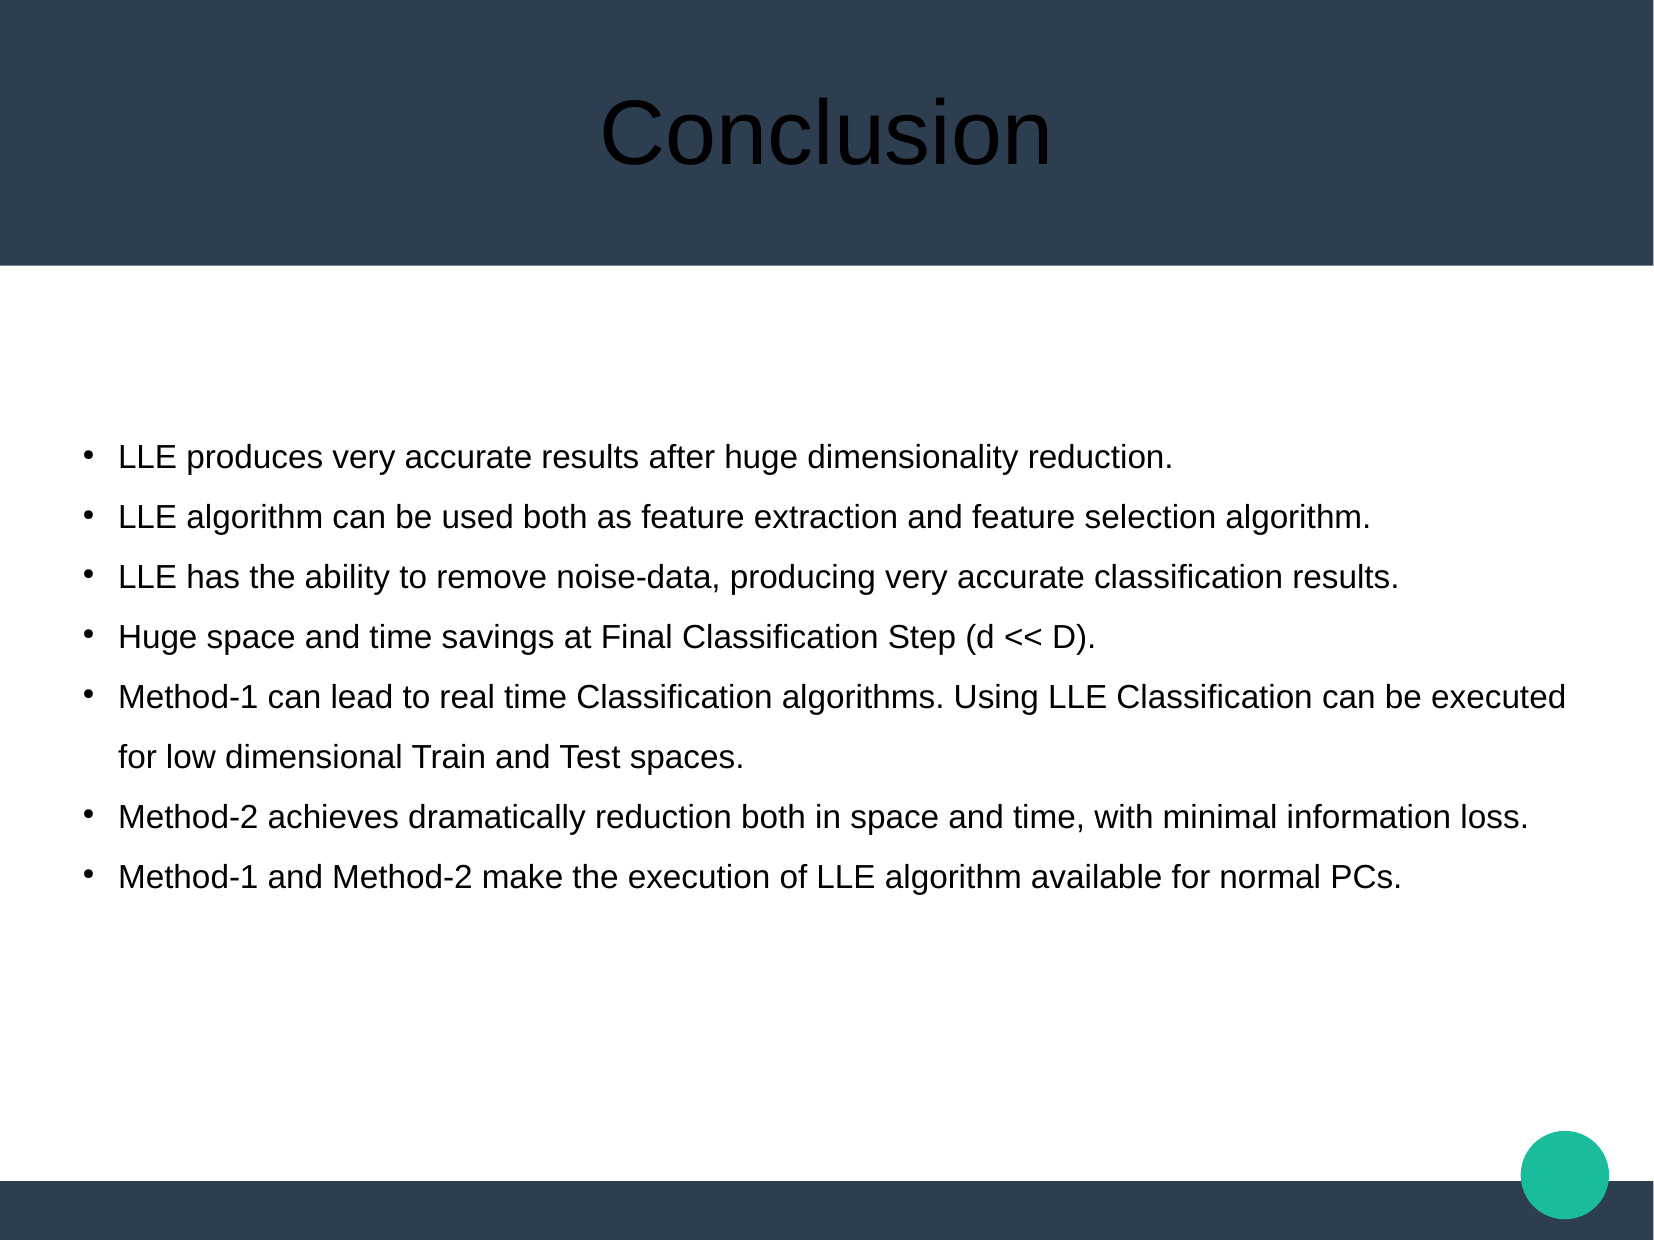

Conclusion
LLE produces very accurate results after huge dimensionality reduction.
LLE algorithm can be used both as feature extraction and feature selection algorithm.
LLE has the ability to remove noise-data, producing very accurate classification results.
Huge space and time savings at Final Classification Step (d << D).
Method-1 can lead to real time Classification algorithms. Using LLE Classification can be executed for low dimensional Train and Test spaces.
Method-2 achieves dramatically reduction both in space and time, with minimal information loss.
Method-1 and Method-2 make the execution of LLE algorithm available for normal PCs.